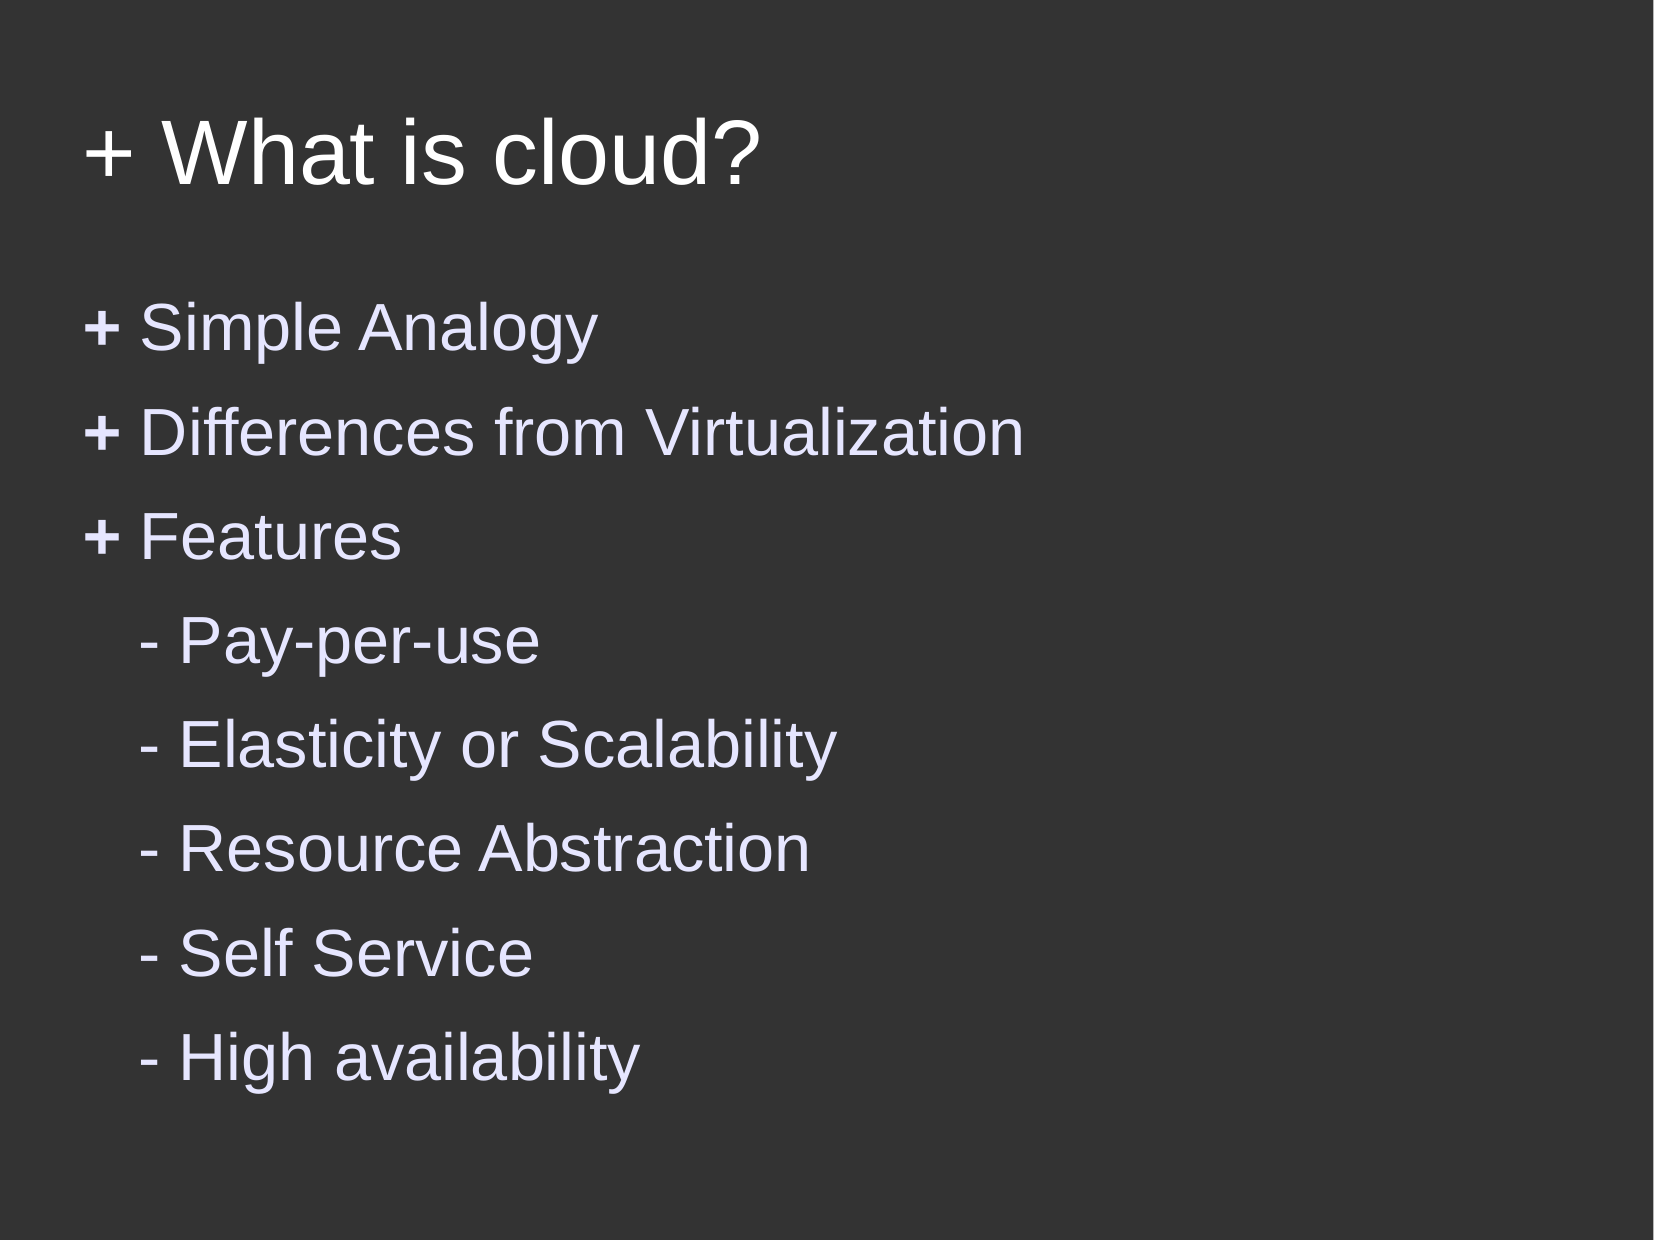

# + What is cloud?
+ Simple Analogy
+ Differences from Virtualization
+ Features
 - Pay-per-use
 - Elasticity or Scalability
 - Resource Abstraction
 - Self Service
 - High availability